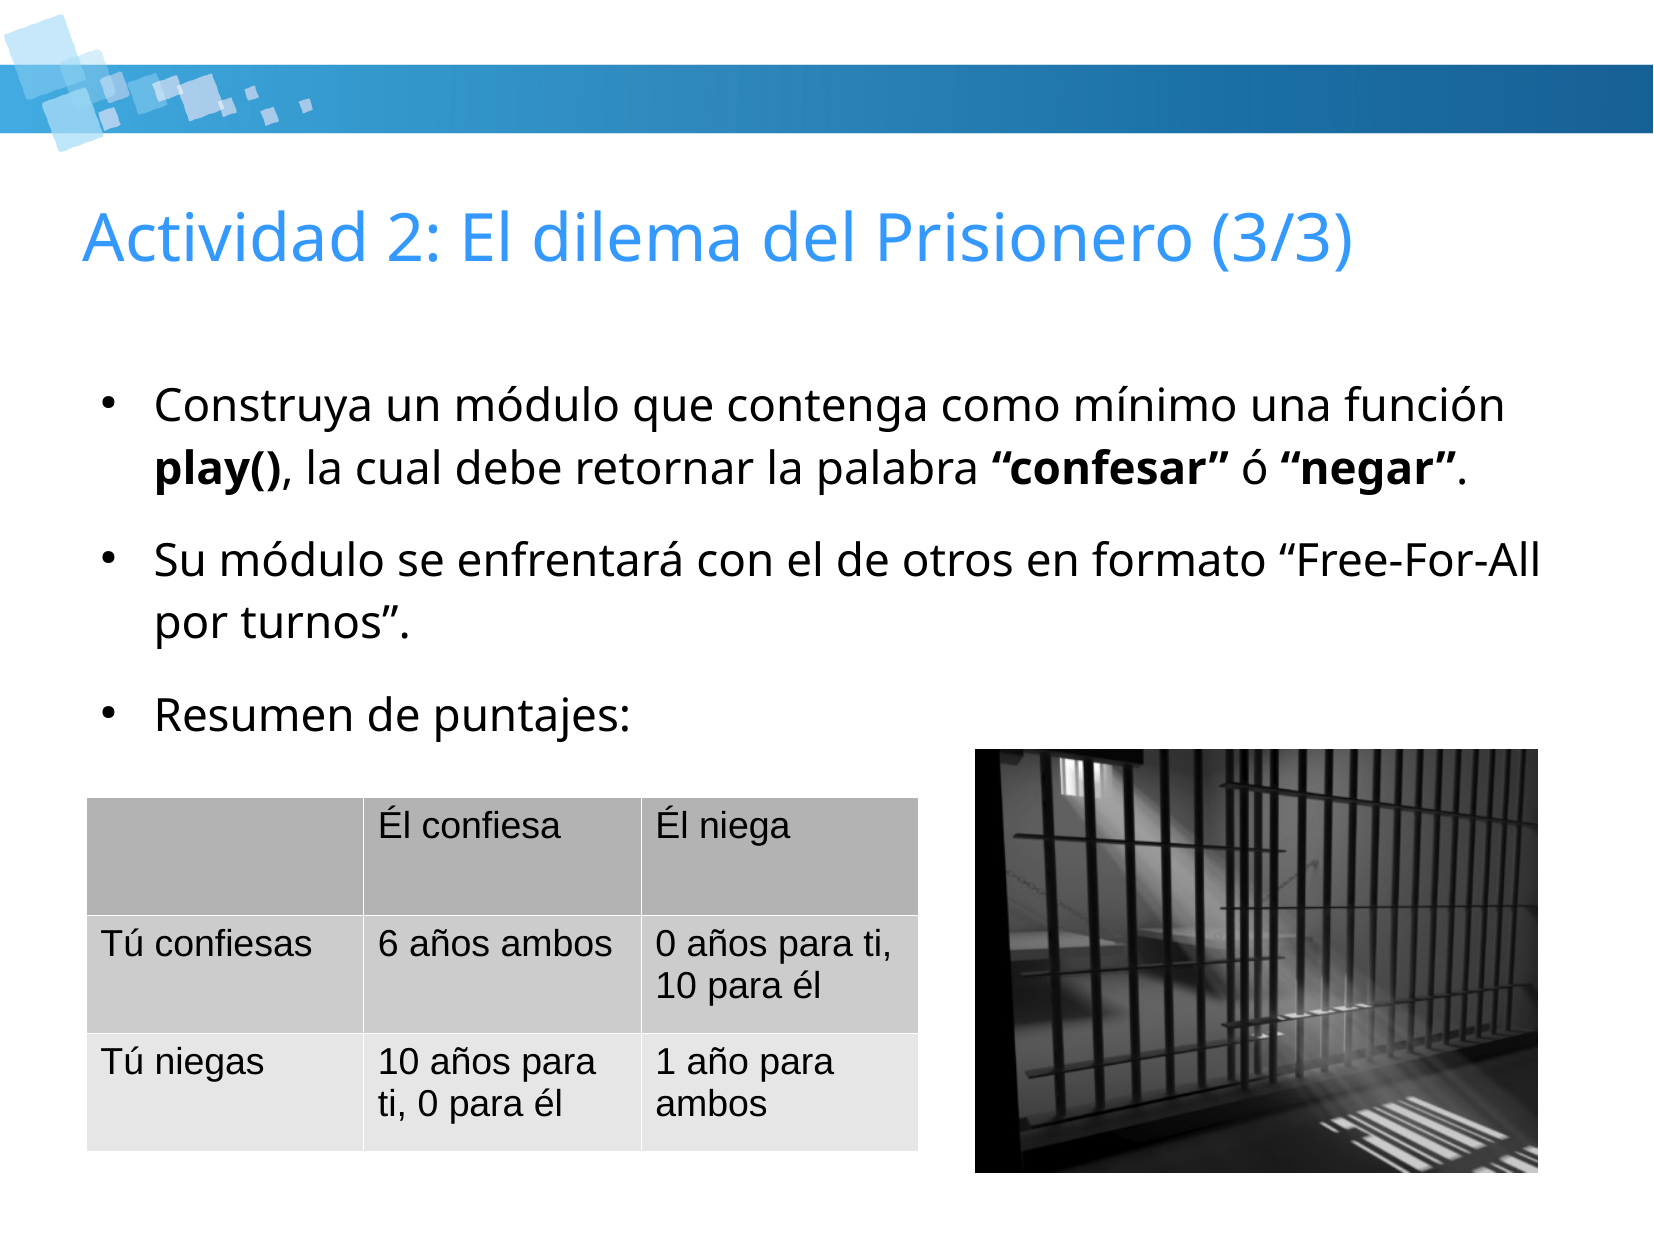

# Actividad 2: El dilema del Prisionero (3/3)
Construya un módulo que contenga como mínimo una función play(), la cual debe retornar la palabra “confesar” ó “negar”.
Su módulo se enfrentará con el de otros en formato “Free-For-All por turnos”.
Resumen de puntajes:
| | Él confiesa | Él niega |
| --- | --- | --- |
| Tú confiesas | 6 años ambos | 0 años para ti, 10 para él |
| Tú niegas | 10 años para ti, 0 para él | 1 año para ambos |